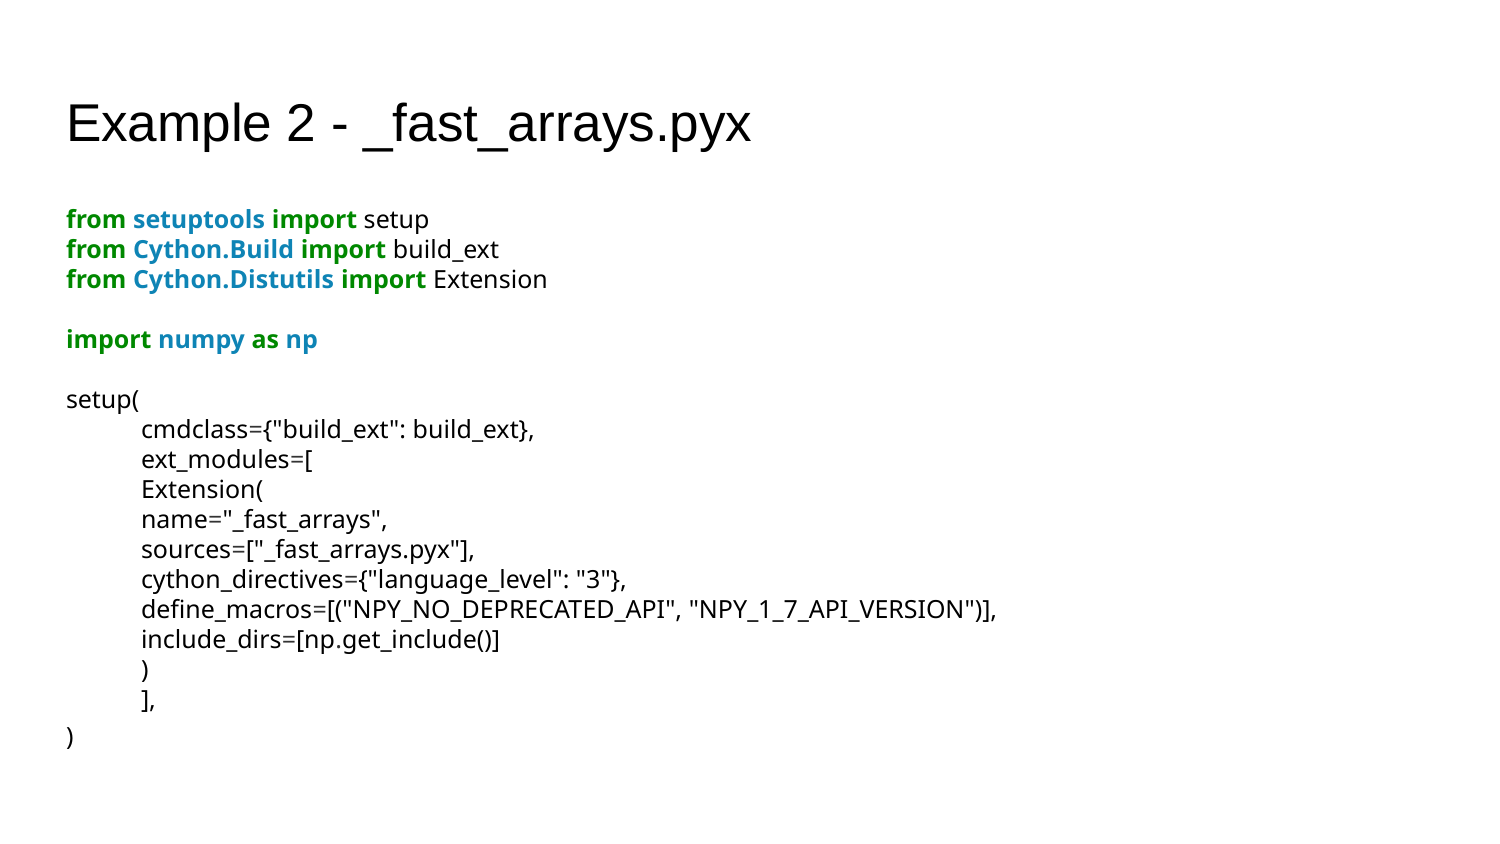

# Example 2 - _fast_arrays.pyx
from setuptools import setup
from Cython.Build import build_ext
from Cython.Distutils import Extension
import numpy as np
setup(
	cmdclass={"build_ext": build_ext},
	ext_modules=[
 	Extension(
 	name="_fast_arrays",
 	sources=["_fast_arrays.pyx"],
 	cython_directives={"language_level": "3"},
 	define_macros=[("NPY_NO_DEPRECATED_API", "NPY_1_7_API_VERSION")],
 	include_dirs=[np.get_include()]
 	)
	],
)